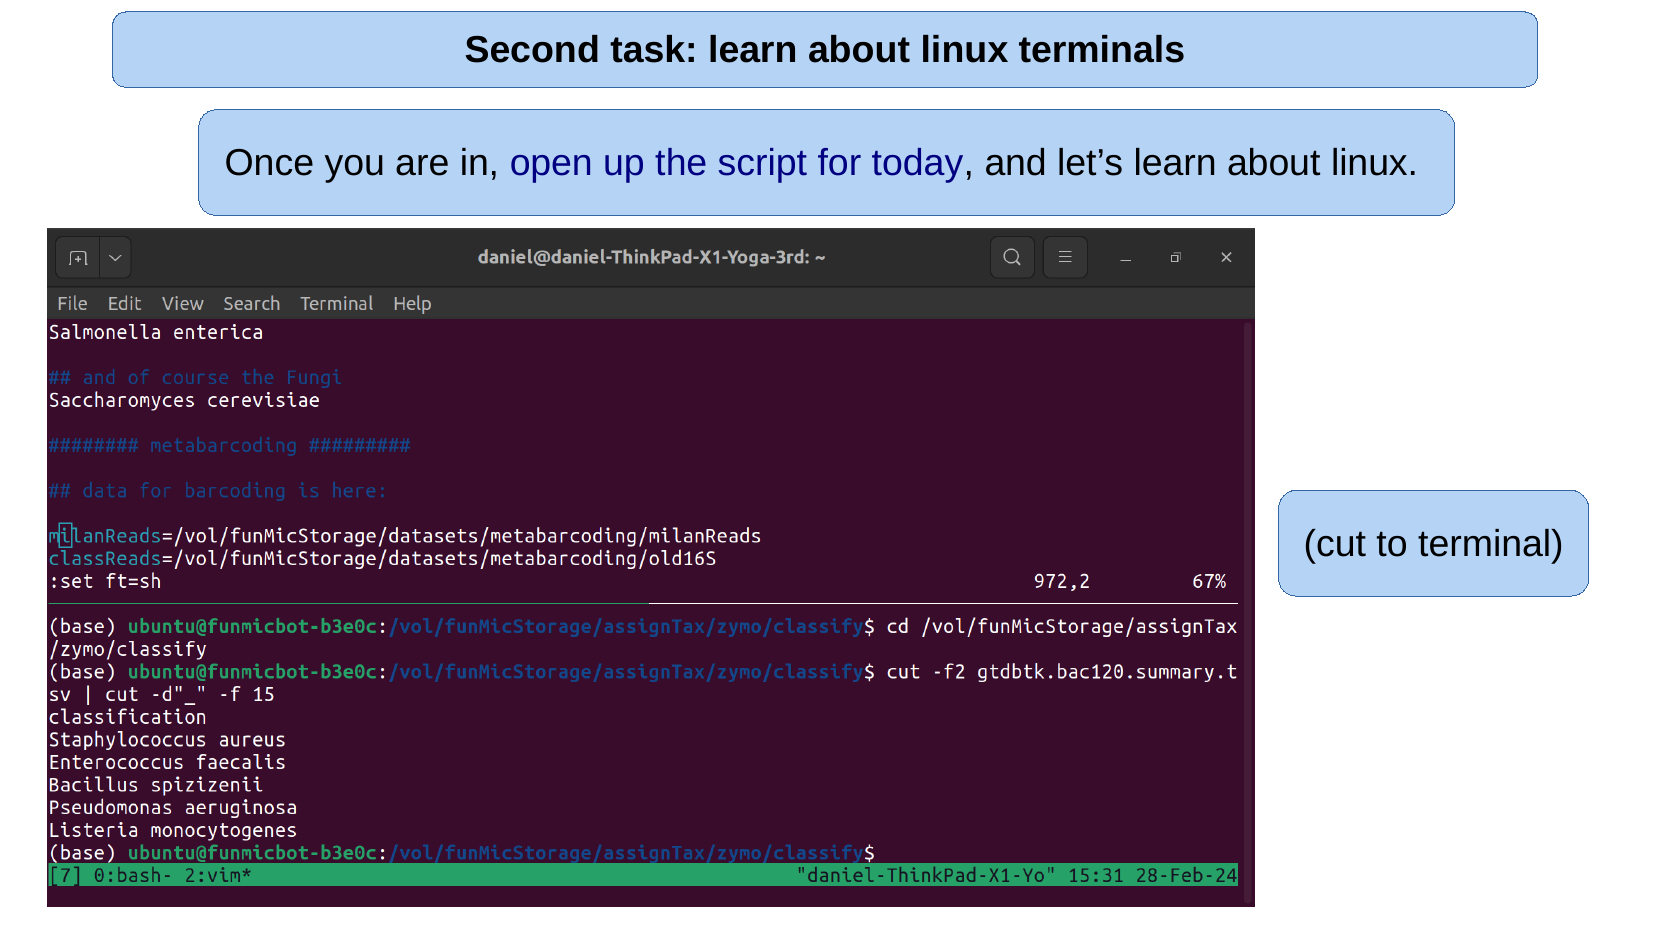

First task: connect to VMs
Second task: learn about linux terminals
Once you are in, open up the script for today, and let’s learn about linux.
(cut to terminal)